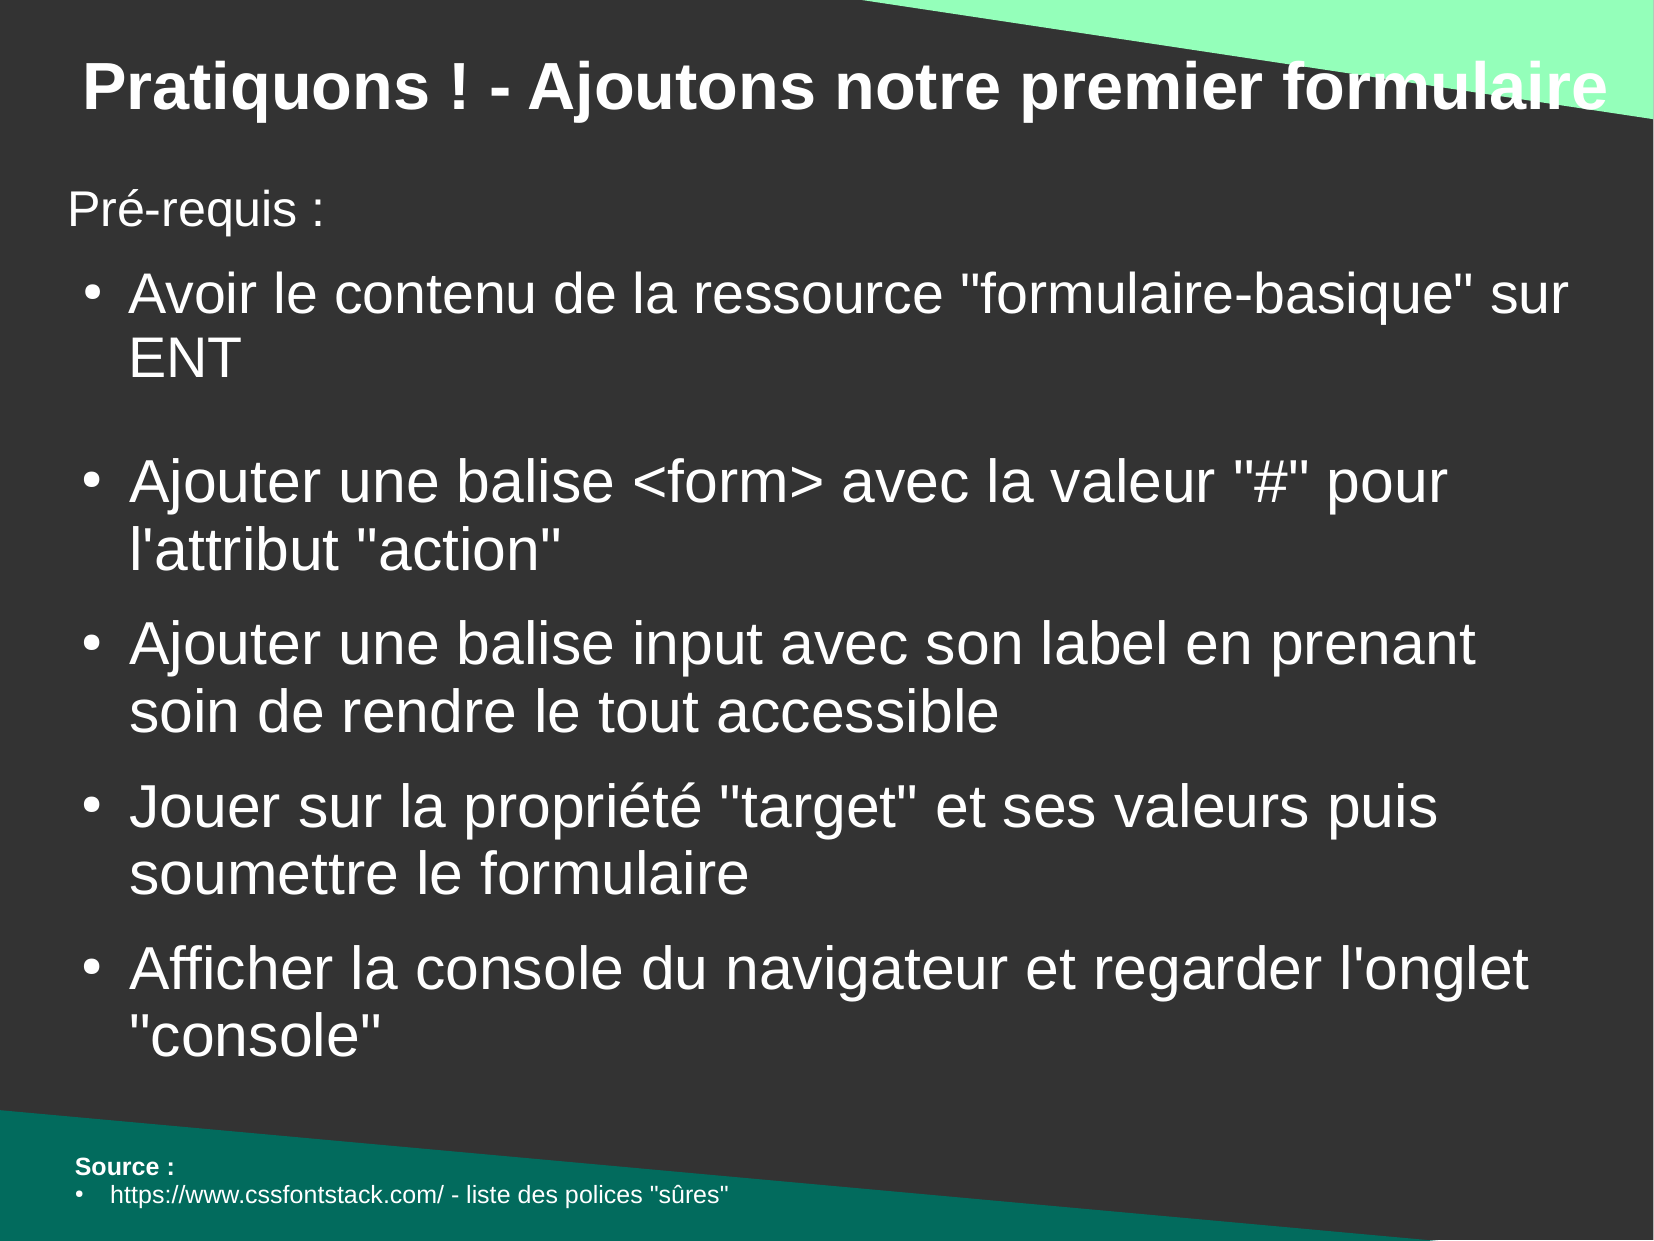

# Pratiquons ! - Ajoutons notre premier formulaire
Pré-requis :
Avoir le contenu de la ressource "formulaire-basique" sur ENT
Ajouter une balise <form> avec la valeur "#" pour l'attribut "action"
Ajouter une balise input avec son label en prenant soin de rendre le tout accessible
Jouer sur la propriété "target" et ses valeurs puis soumettre le formulaire
Afficher la console du navigateur et regarder l'onglet "console"
Source :
https://www.cssfontstack.com/ - liste des polices "sûres"